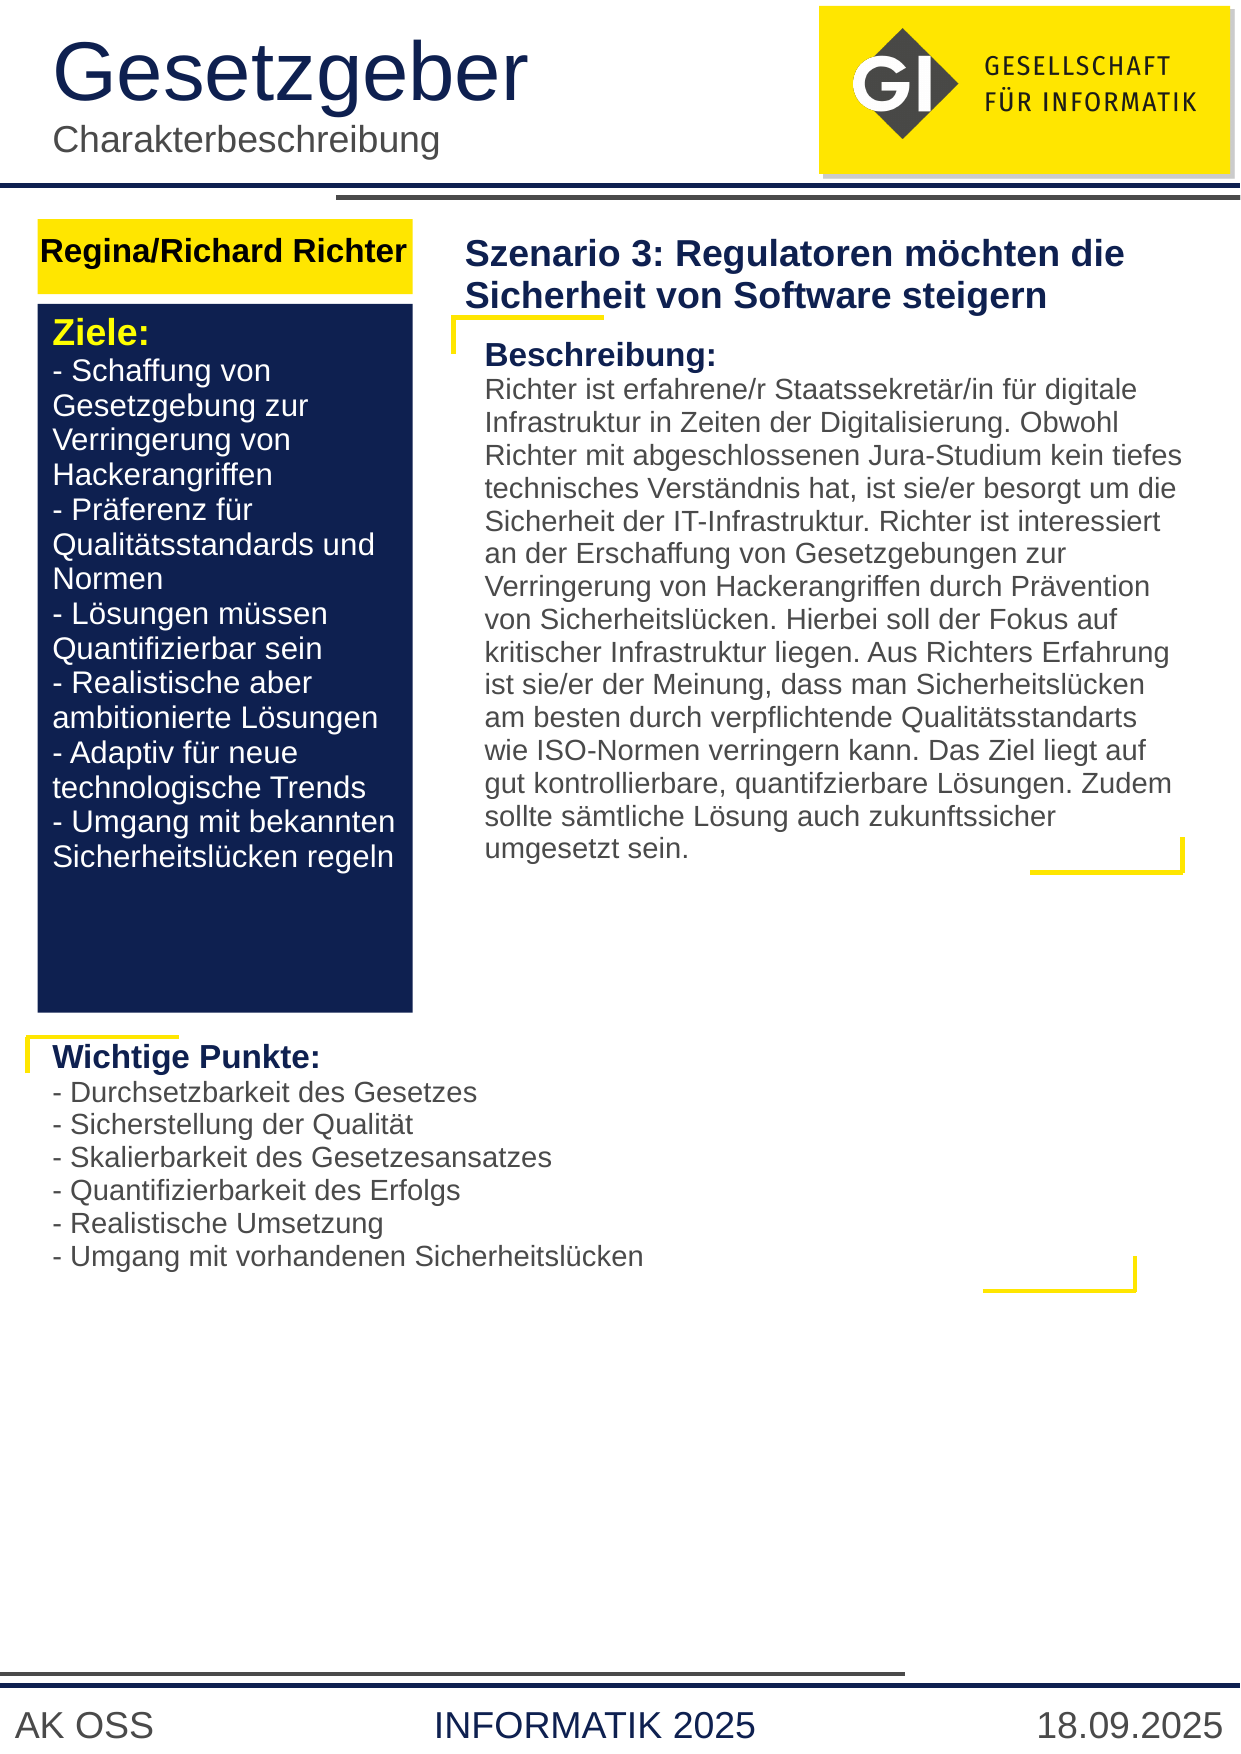

Gesetzgeber
Charakterbeschreibung
Regina/Richard Richter
Szenario 3: Regulatoren möchten die Sicherheit von Software steigern
Ziele:
- Schaffung von Gesetzgebung zur Verringerung von Hackerangriffen
- Präferenz für Qualitätsstandards und Normen
- Lösungen müssen Quantifizierbar sein
- Realistische aber ambitionierte Lösungen
- Adaptiv für neue technologische Trends
- Umgang mit bekannten Sicherheitslücken regeln
Beschreibung:
Richter ist erfahrene/r Staatssekretär/in für digitale Infrastruktur in Zeiten der Digitalisierung. Obwohl Richter mit abgeschlossenen Jura-Studium kein tiefes technisches Verständnis hat, ist sie/er besorgt um die Sicherheit der IT-Infrastruktur. Richter ist interessiert an der Erschaffung von Gesetzgebungen zur Verringerung von Hackerangriffen durch Prävention von Sicherheitslücken. Hierbei soll der Fokus auf kritischer Infrastruktur liegen. Aus Richters Erfahrung ist sie/er der Meinung, dass man Sicherheitslücken am besten durch verpflichtende Qualitätsstandarts wie ISO-Normen verringern kann. Das Ziel liegt auf gut kontrollierbare, quantifzierbare Lösungen. Zudem sollte sämtliche Lösung auch zukunftssicher umgesetzt sein.
Wichtige Punkte:
- Durchsetzbarkeit des Gesetzes
- Sicherstellung der Qualität
- Skalierbarkeit des Gesetzesansatzes
- Quantifizierbarkeit des Erfolgs
- Realistische Umsetzung
- Umgang mit vorhandenen Sicherheitslücken
AK OSS
INFORMATIK 2025
18.09.2025